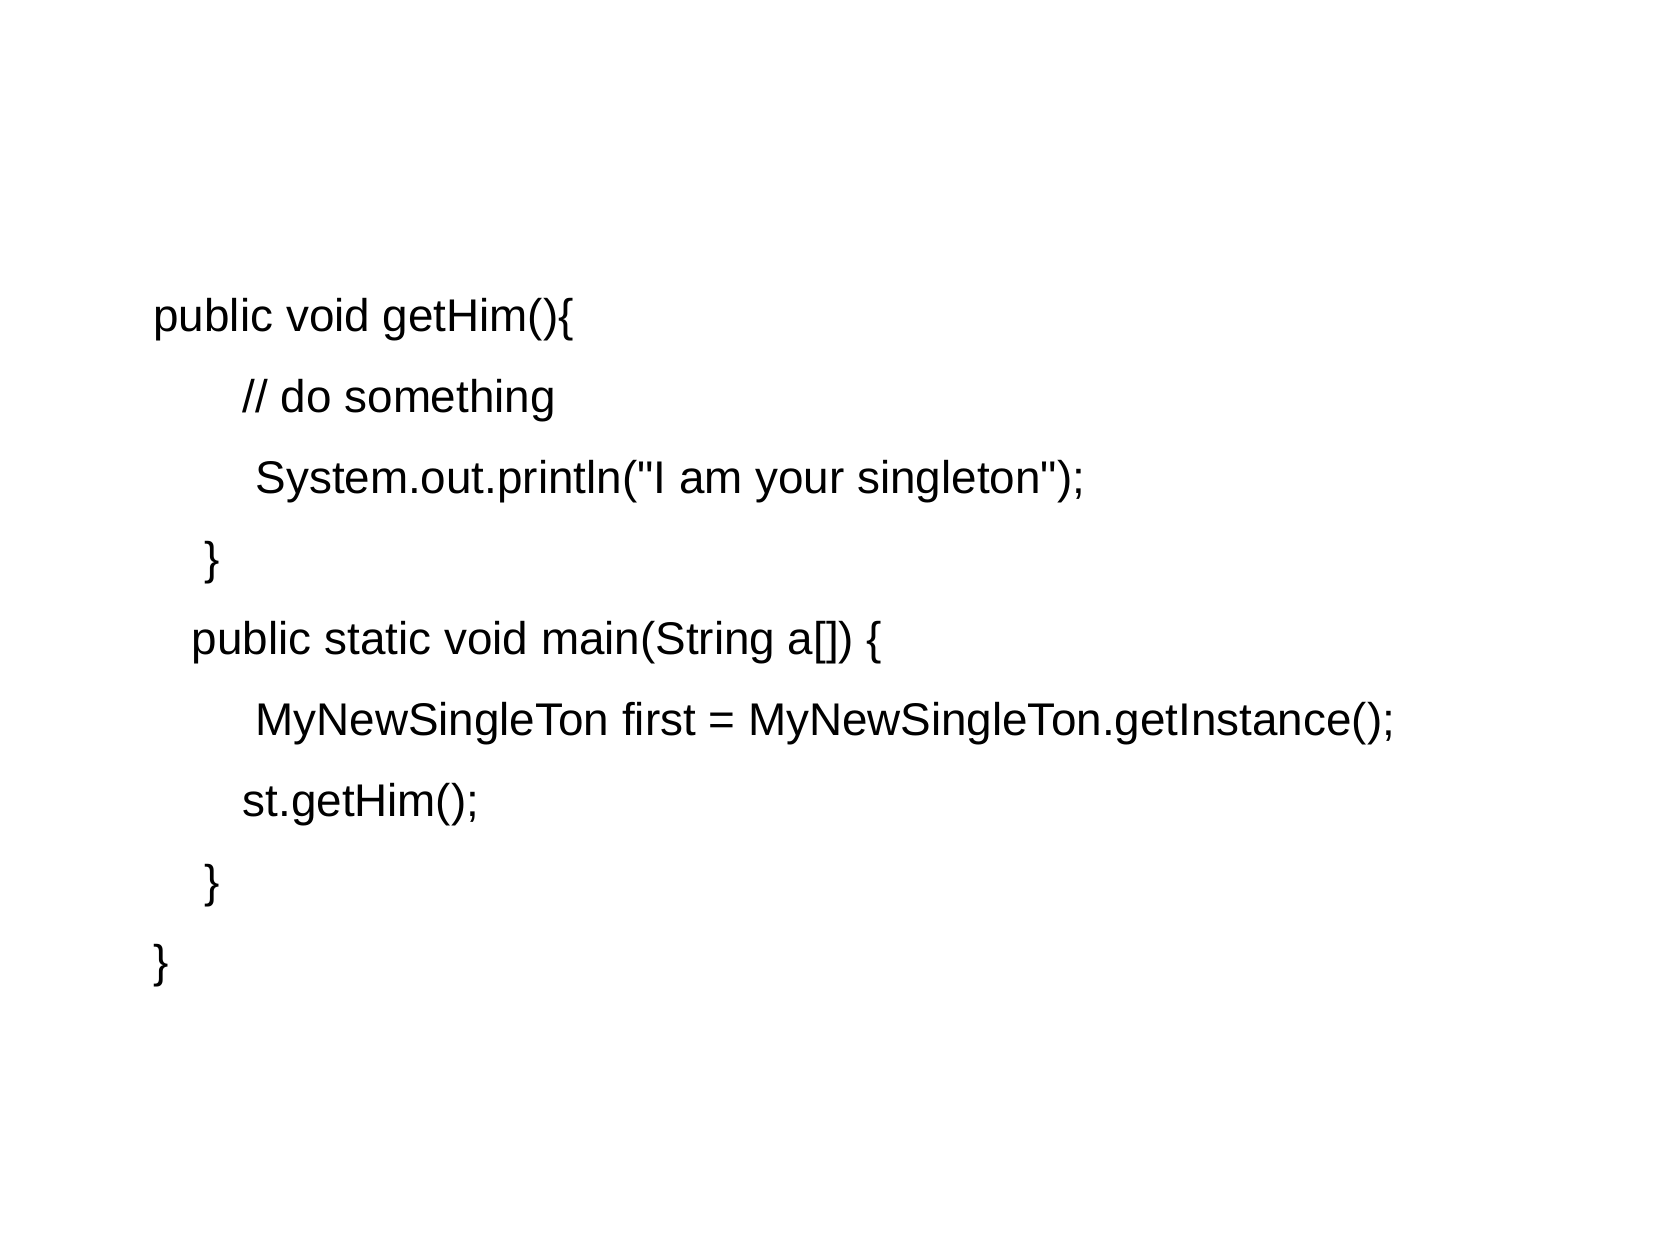

#
public void getHim(){
 // do something
 System.out.println("I am your singleton");
 }
 public static void main(String a[]) {
 MyNewSingleTon first = MyNewSingleTon.getInstance();
 st.getHim();
 }
}